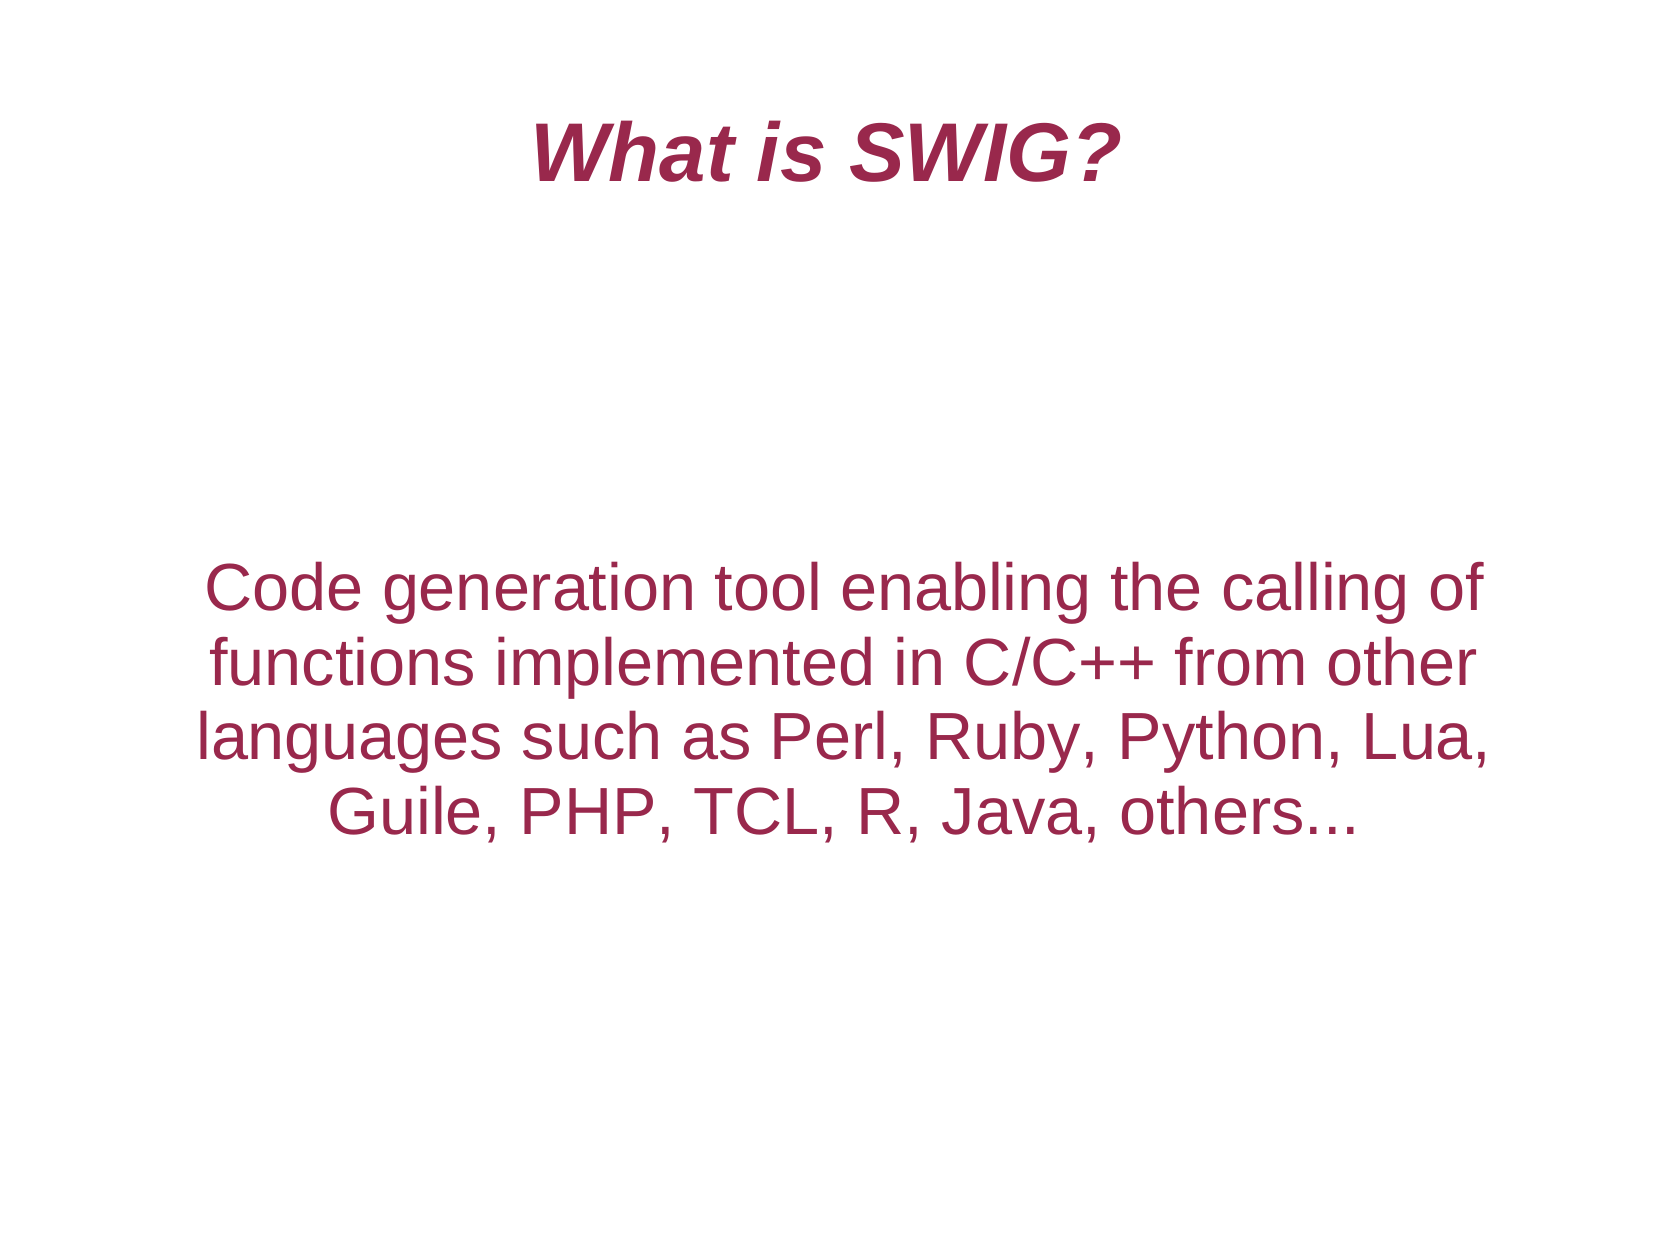

# What is SWIG?
Code generation tool enabling the calling of functions implemented in C/C++ from other languages such as Perl, Ruby, Python, Lua, Guile, PHP, TCL, R, Java, others...